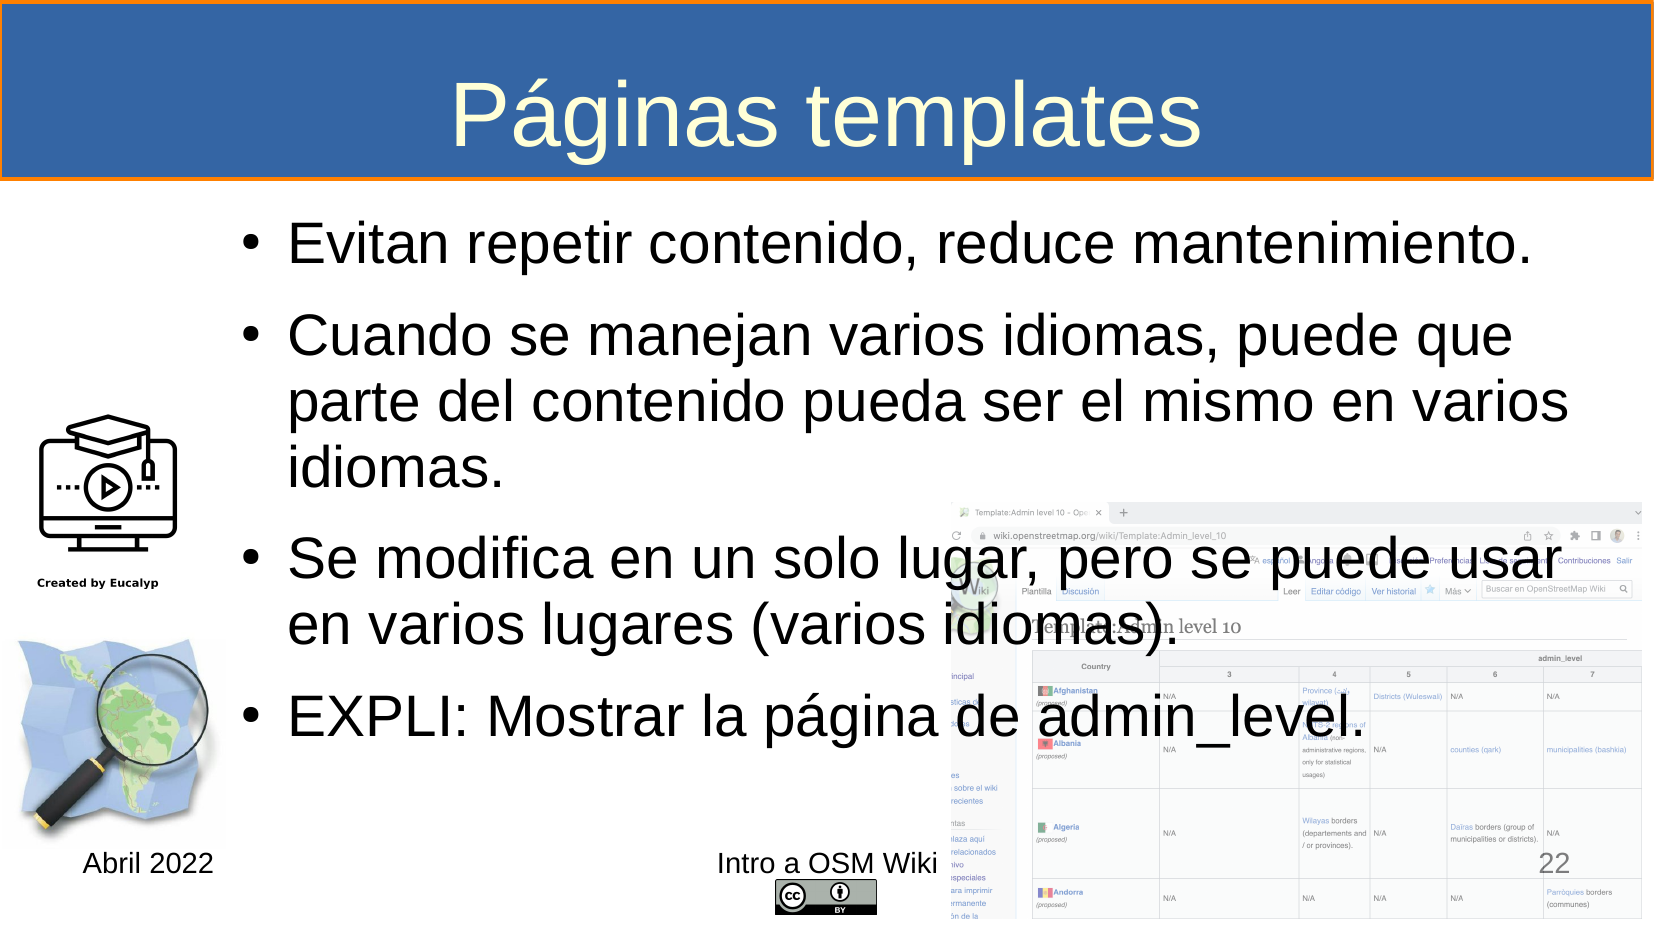

# Páginas templates
Evitan repetir contenido, reduce mantenimiento.
Cuando se manejan varios idiomas, puede que parte del contenido pueda ser el mismo en varios idiomas.
Se modifica en un solo lugar, pero se puede usar en varios lugares (varios idiomas).
EXPLI: Mostrar la página de admin_level.
Abril 2022
Intro a OSM Wiki
22